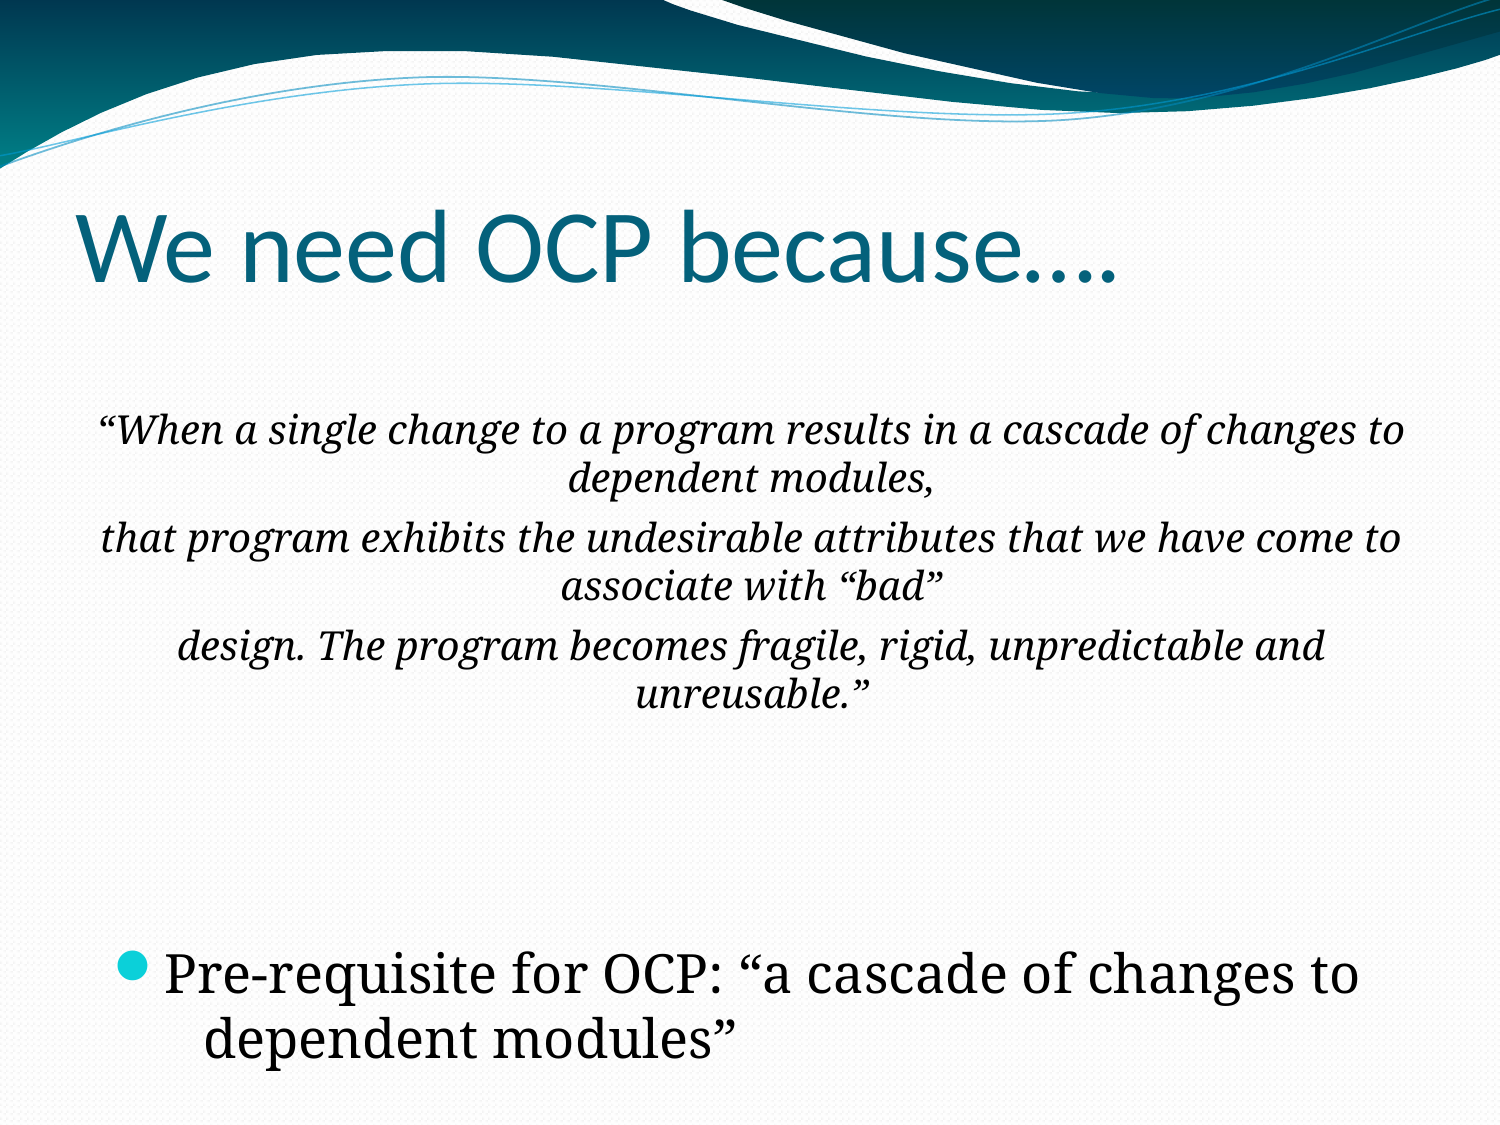

# We need OCP because….
“When a single change to a program results in a cascade of changes to dependent modules,
that program exhibits the undesirable attributes that we have come to associate with “bad”
design. The program becomes fragile, rigid, unpredictable and unreusable.”
Pre-requisite for OCP: “a cascade of changes to dependent modules”